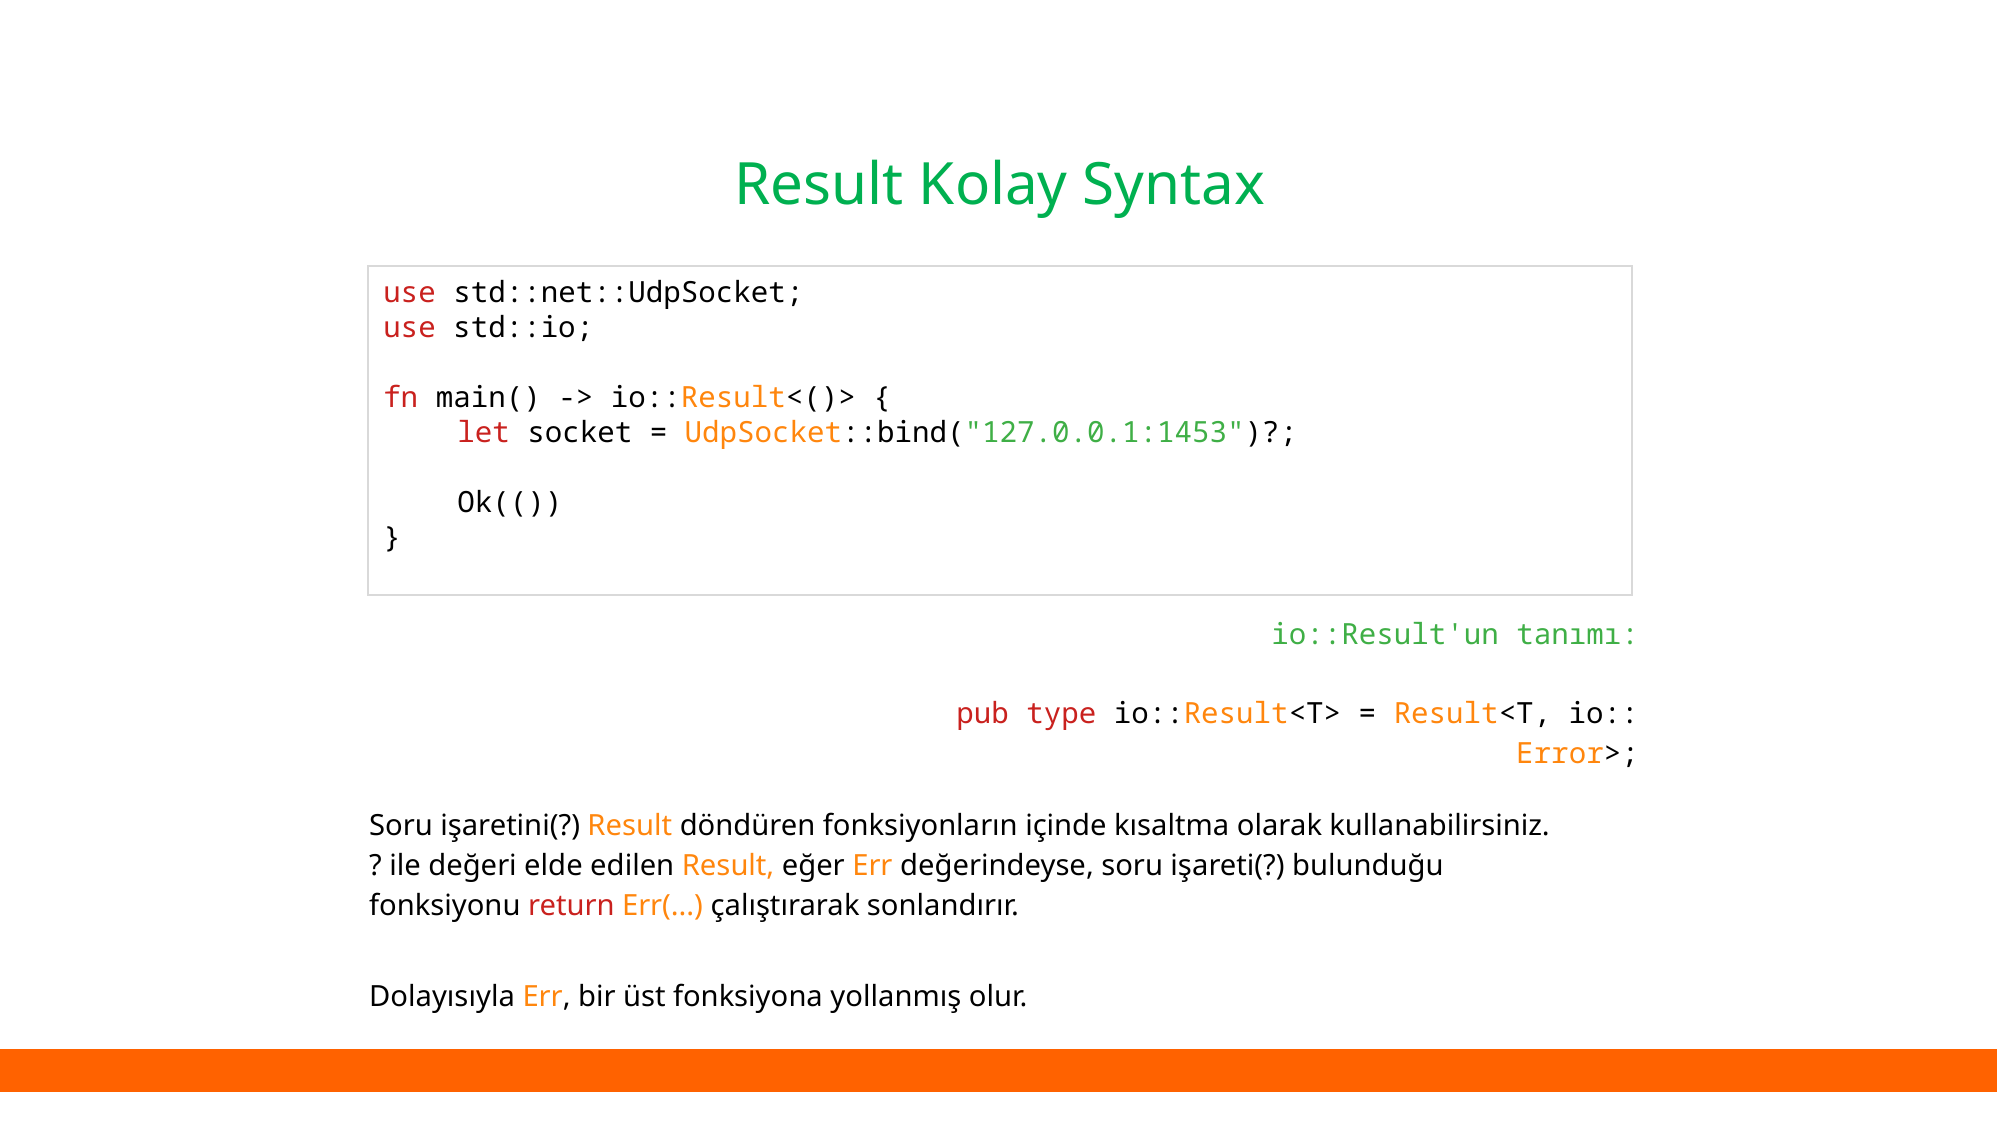

# Result Kolay Syntax
use std::net::UdpSocket;
use std::io;
fn main() -> io::Result<()> {
	let socket = UdpSocket::bind("127.0.0.1:1453")?;
	Ok(())
}
io::Result'un tanımı:
pub type io::Result<T> = Result<T, io::Error>;
Soru işaretini(?) Result döndüren fonksiyonların içinde kısaltma olarak kullanabilirsiniz.
? ile değeri elde edilen Result, eğer Err değerindeyse, soru işareti(?) bulunduğu
fonksiyonu return Err(...) çalıştırarak sonlandırır.
Dolayısıyla Err, bir üst fonksiyona yollanmış olur.